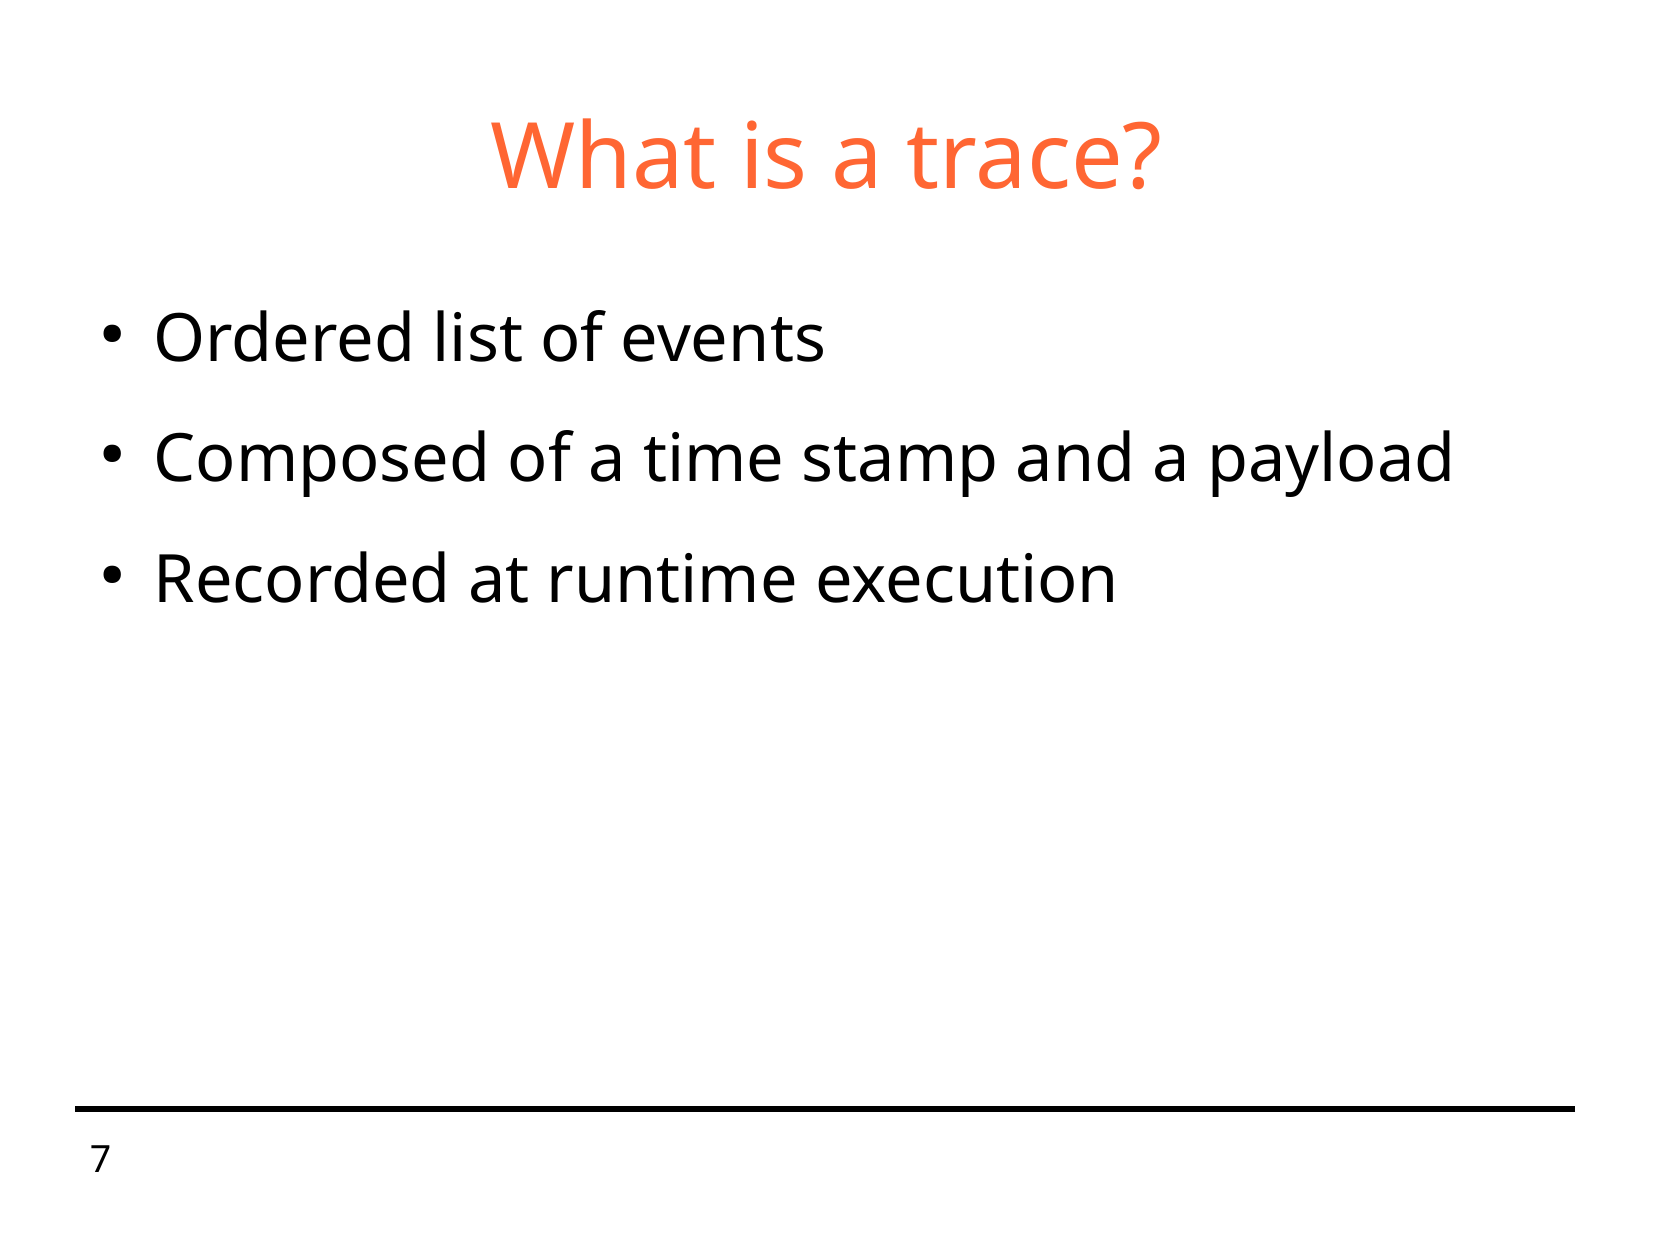

# What is a trace?
Ordered list of events
Composed of a time stamp and a payload
Recorded at runtime execution